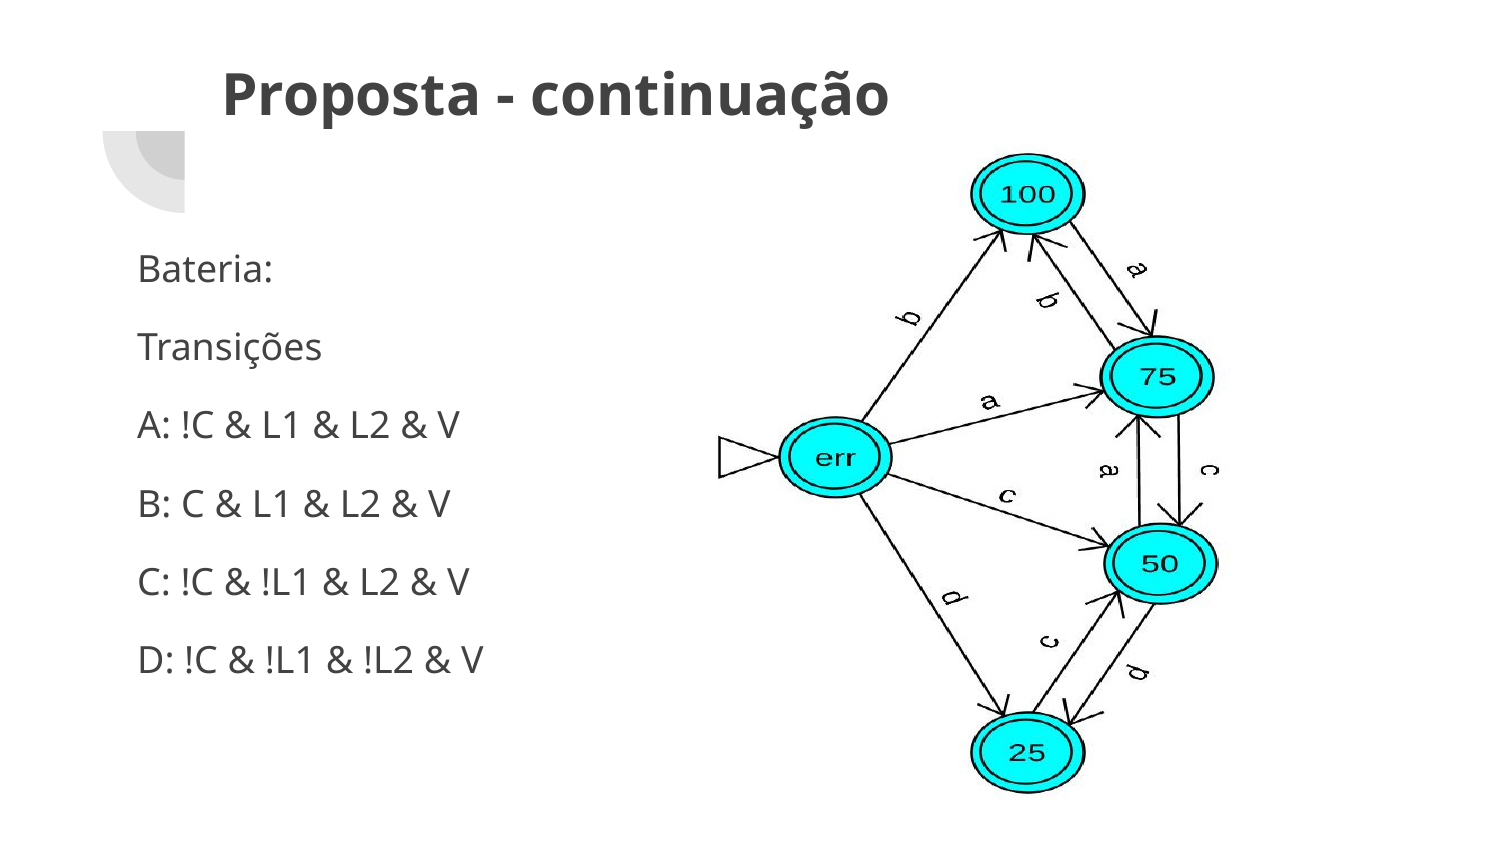

# Proposta - continuação
Bateria:
Transições
A: !C & L1 & L2 & V
B: C & L1 & L2 & V
C: !C & !L1 & L2 & V
D: !C & !L1 & !L2 & V